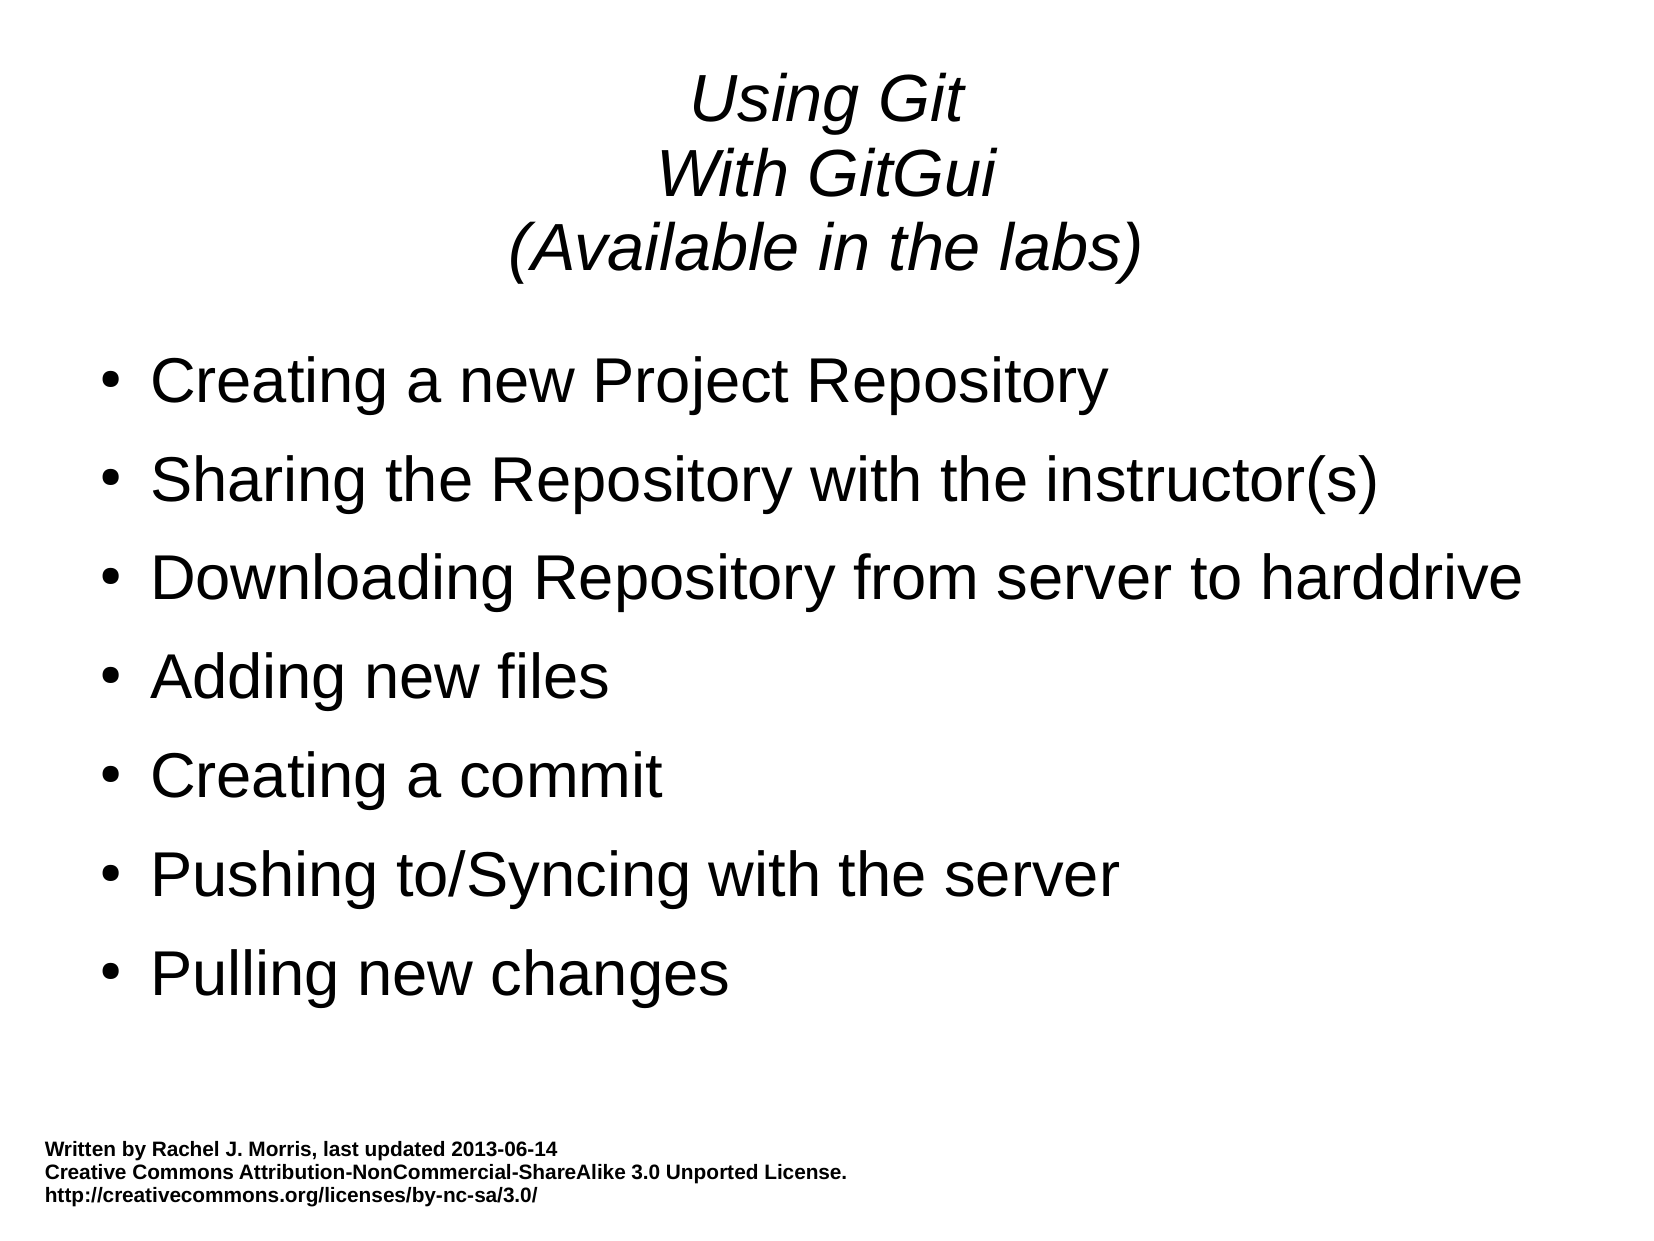

# Using Git With GitGui (Available in the labs)
Creating a new Project Repository
Sharing the Repository with the instructor(s)
Downloading Repository from server to harddrive
Adding new files
Creating a commit
Pushing to/Syncing with the server
Pulling new changes